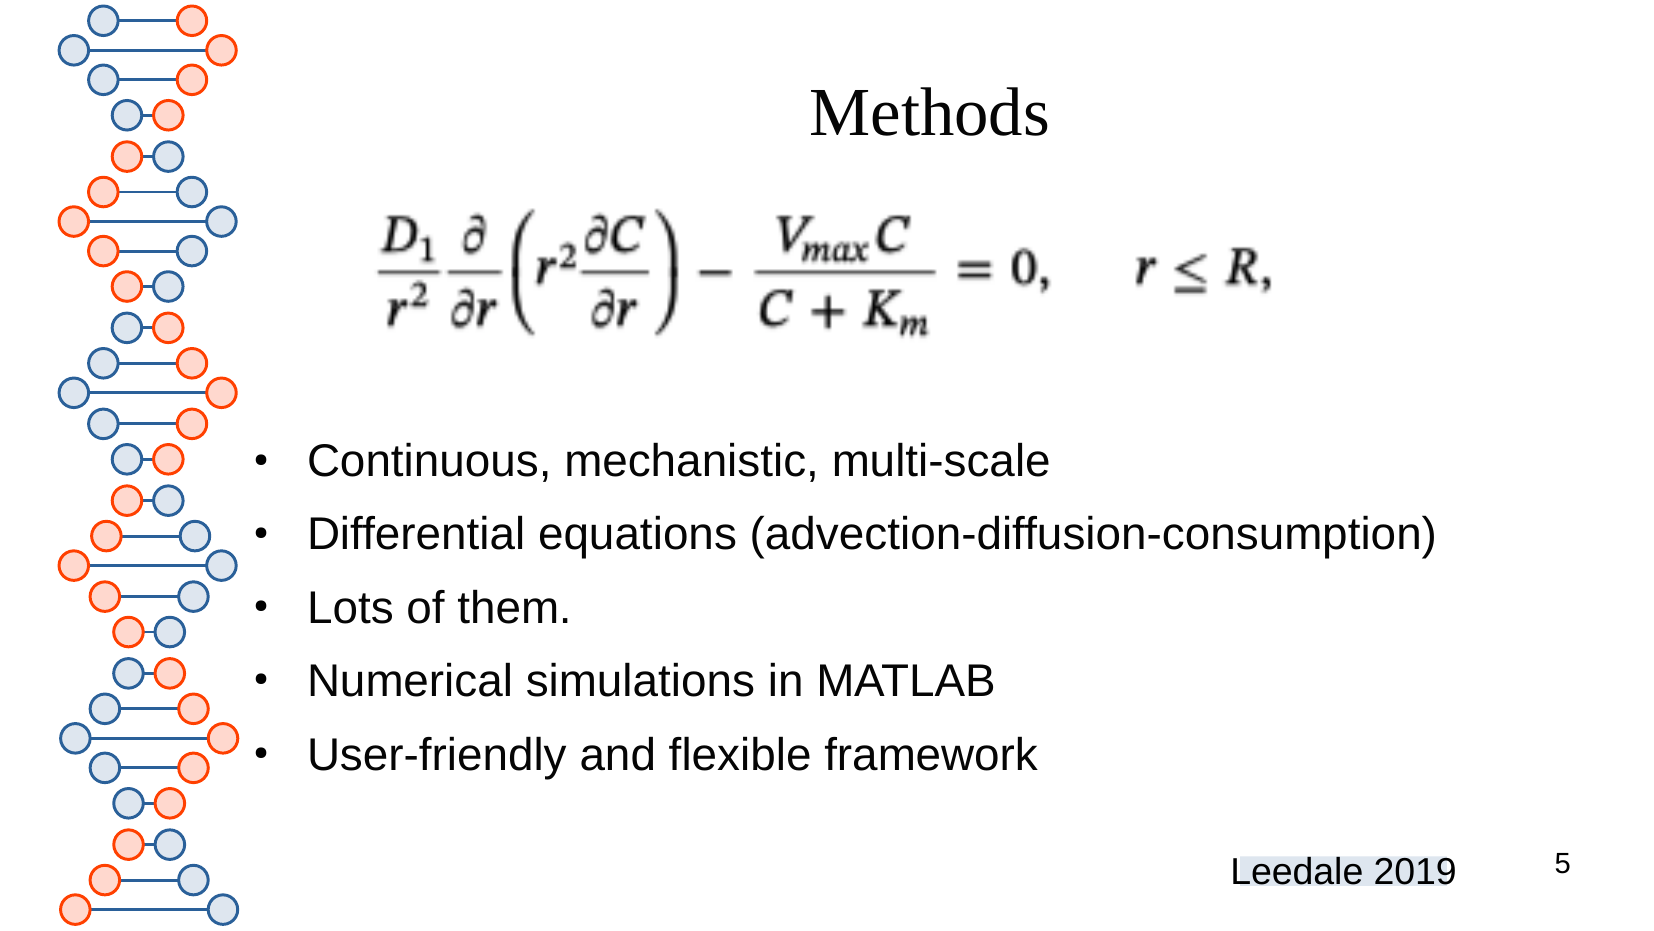

# Methods
Continuous, mechanistic, multi-scale
Differential equations (advection-diffusion-consumption)
Lots of them.
Numerical simulations in MATLAB
User-friendly and flexible framework
5
Leedale 2019